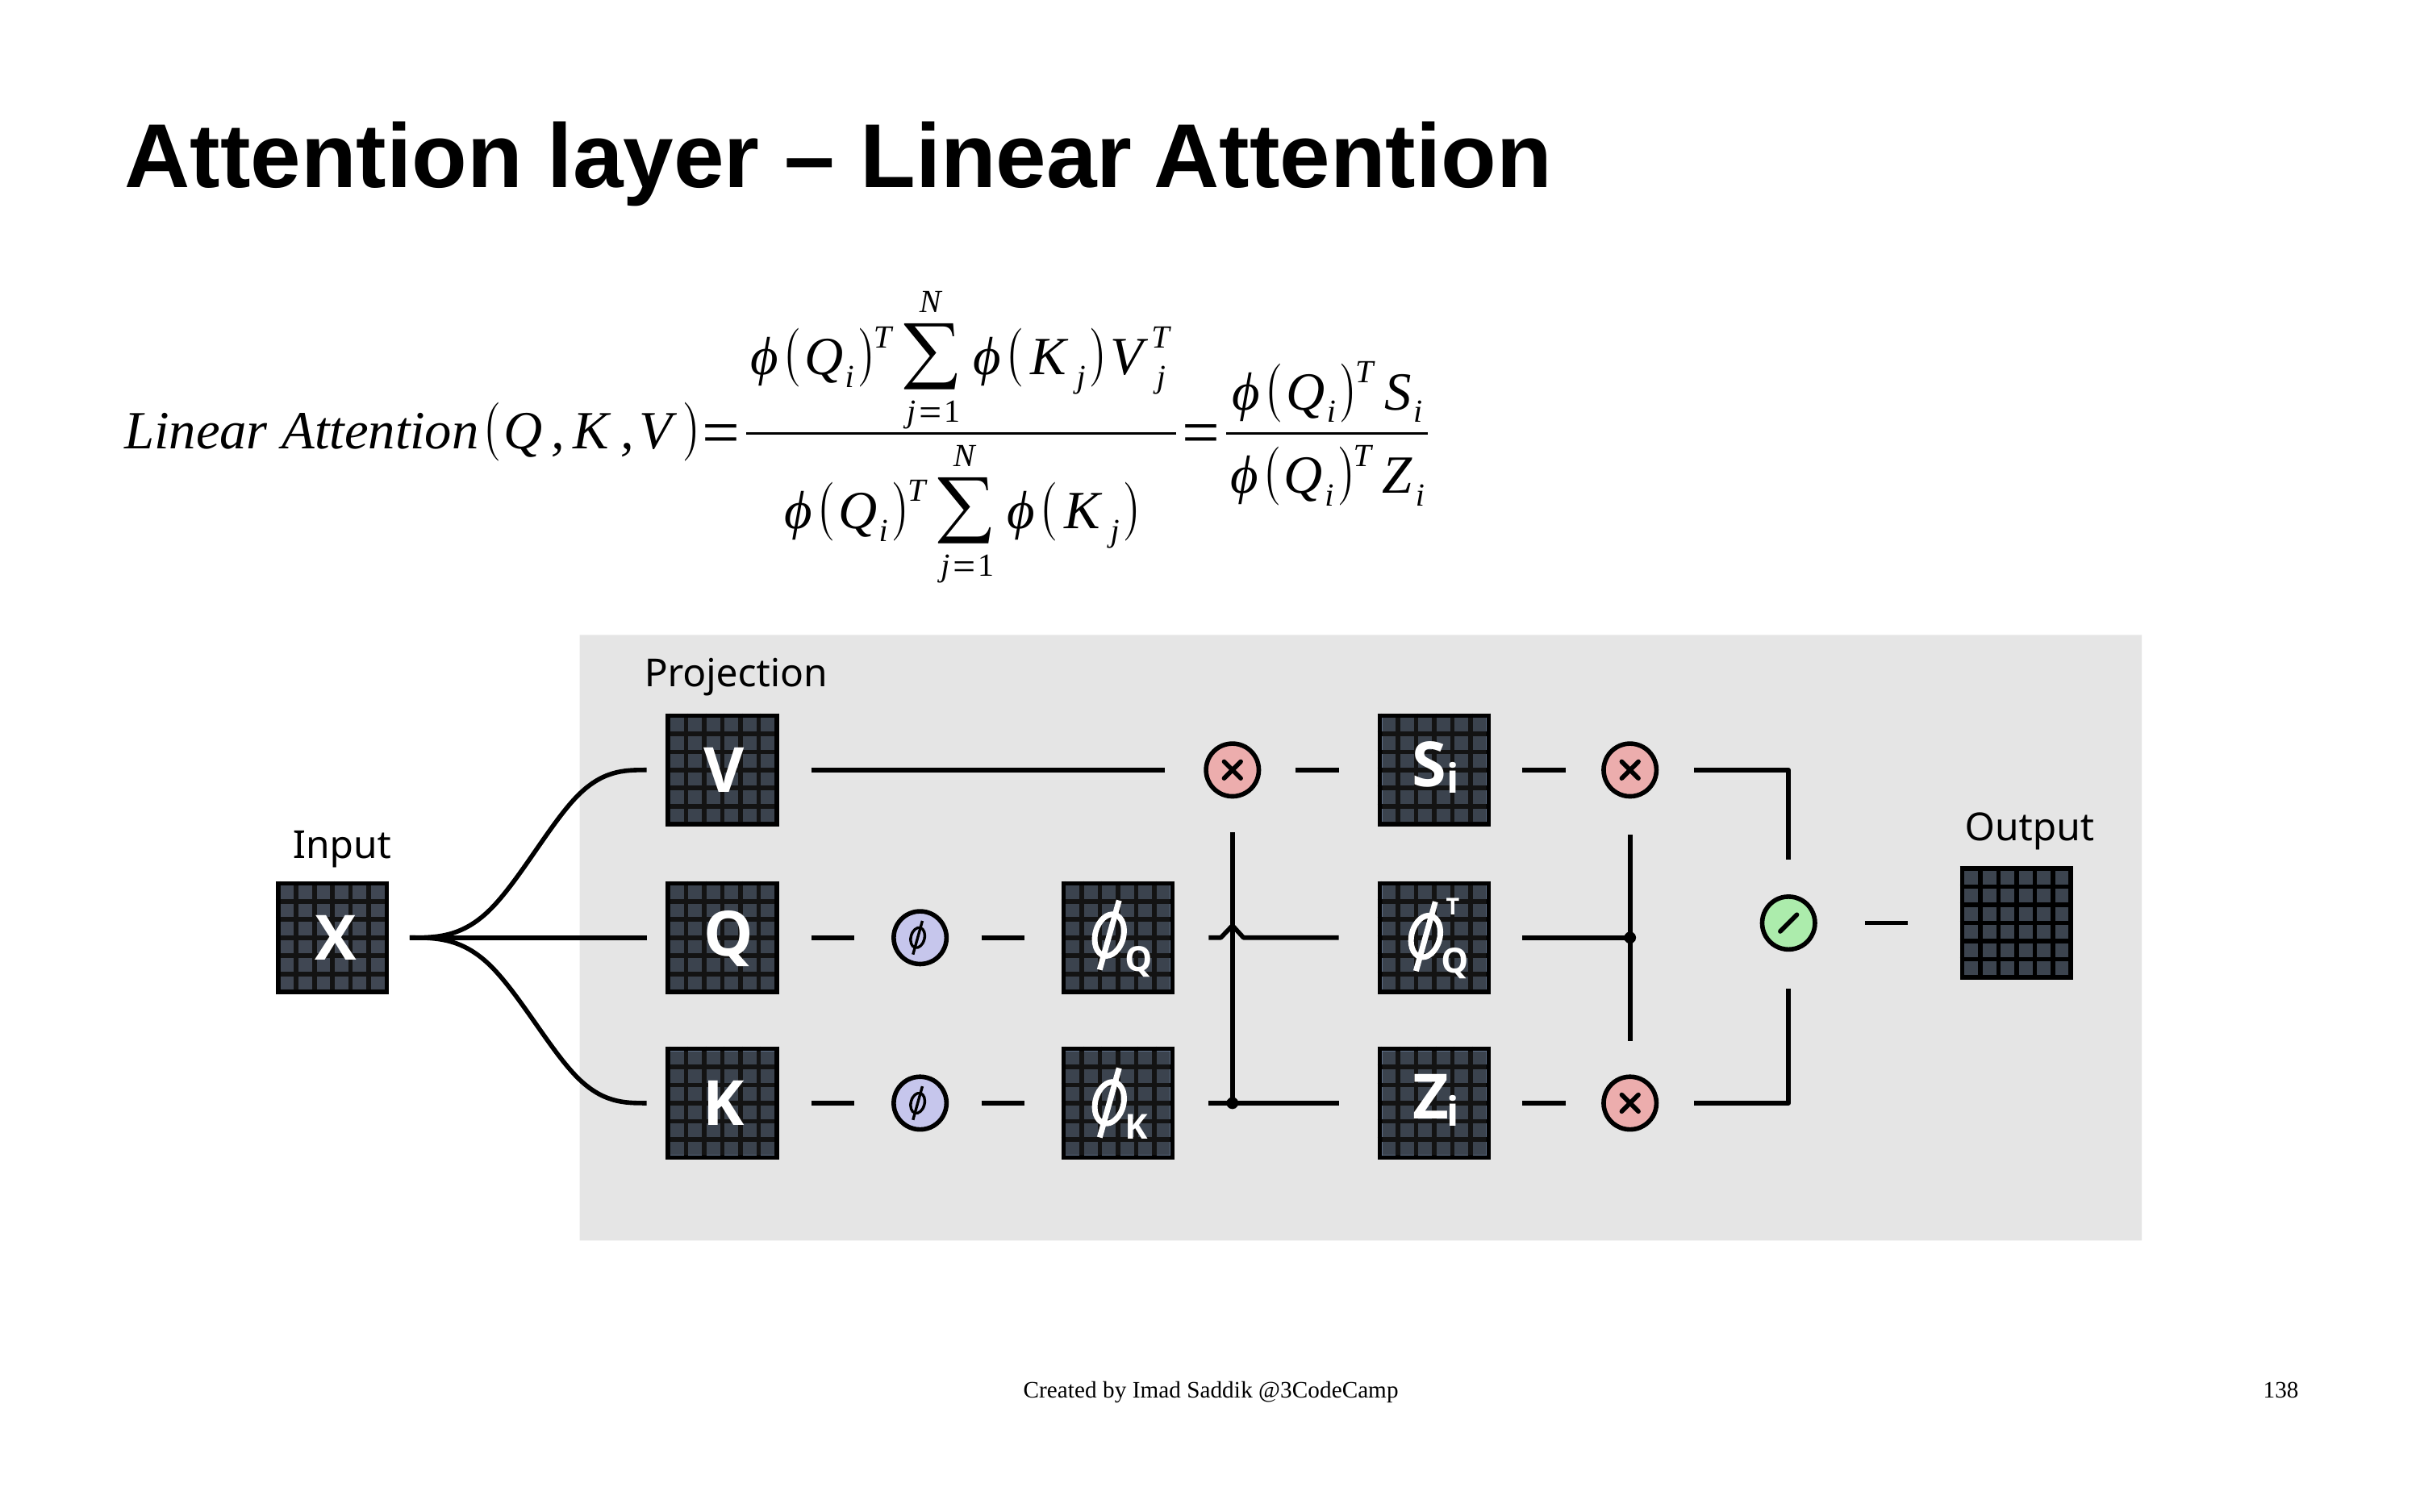

Attention layer – Linear Attention
Created by Imad Saddik @3CodeCamp
138